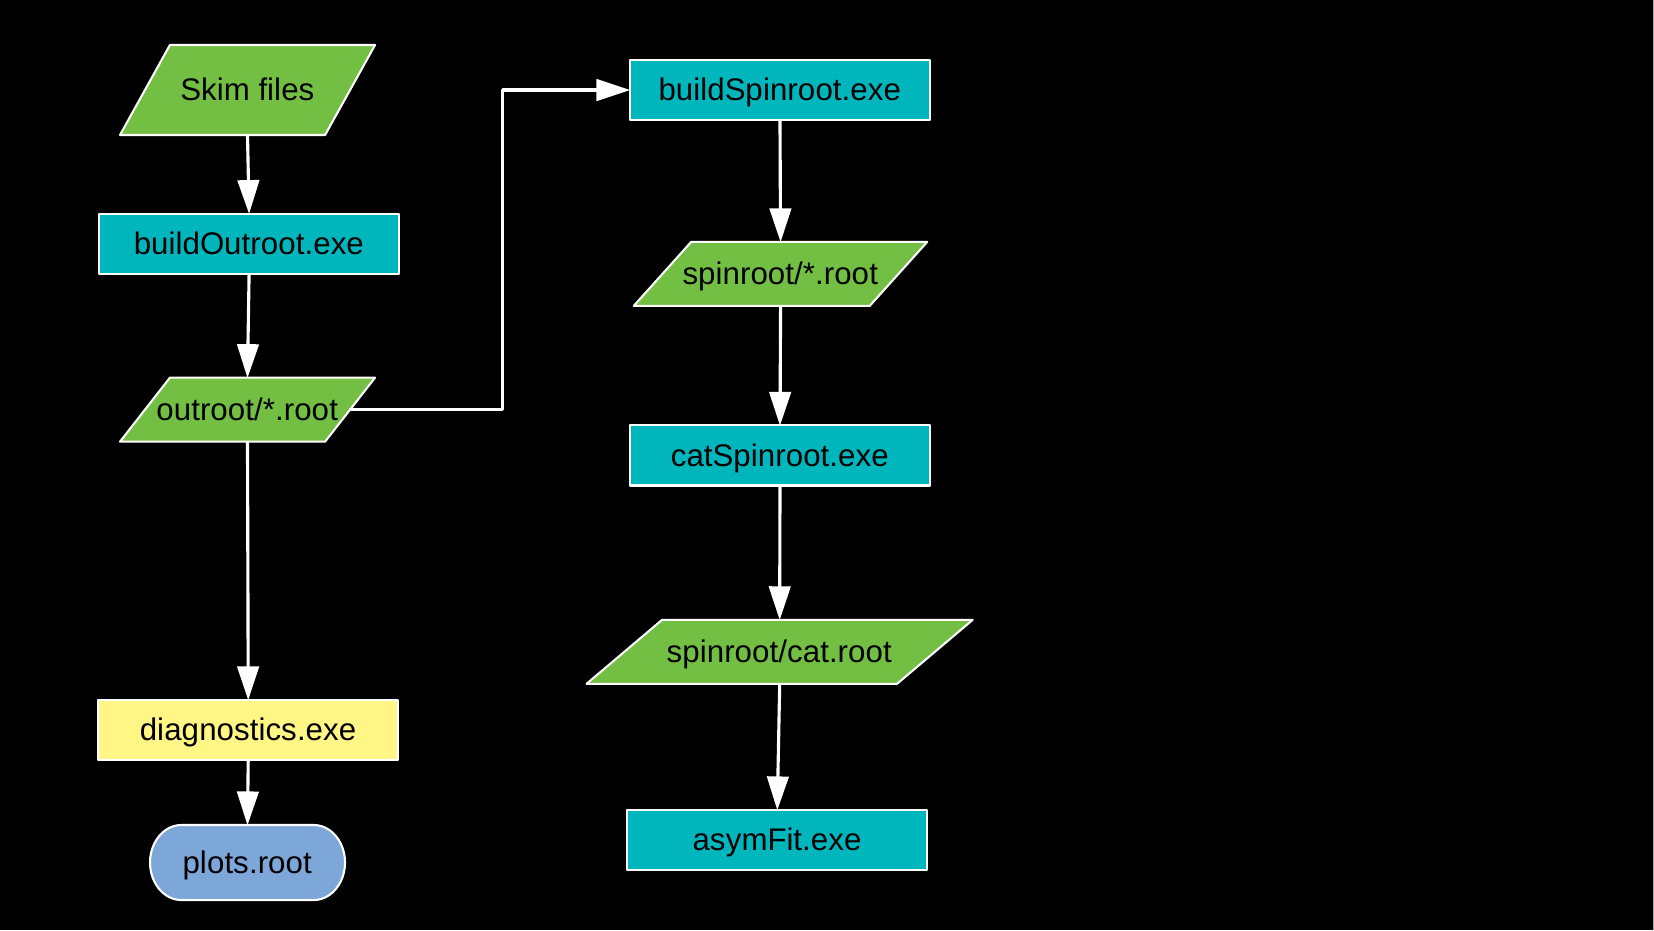

Skim files
buildSpinroot.exe
buildOutroot.exe
spinroot/*.root
outroot/*.root
catSpinroot.exe
spinroot/cat.root
diagnostics.exe
asymFit.exe
plots.root